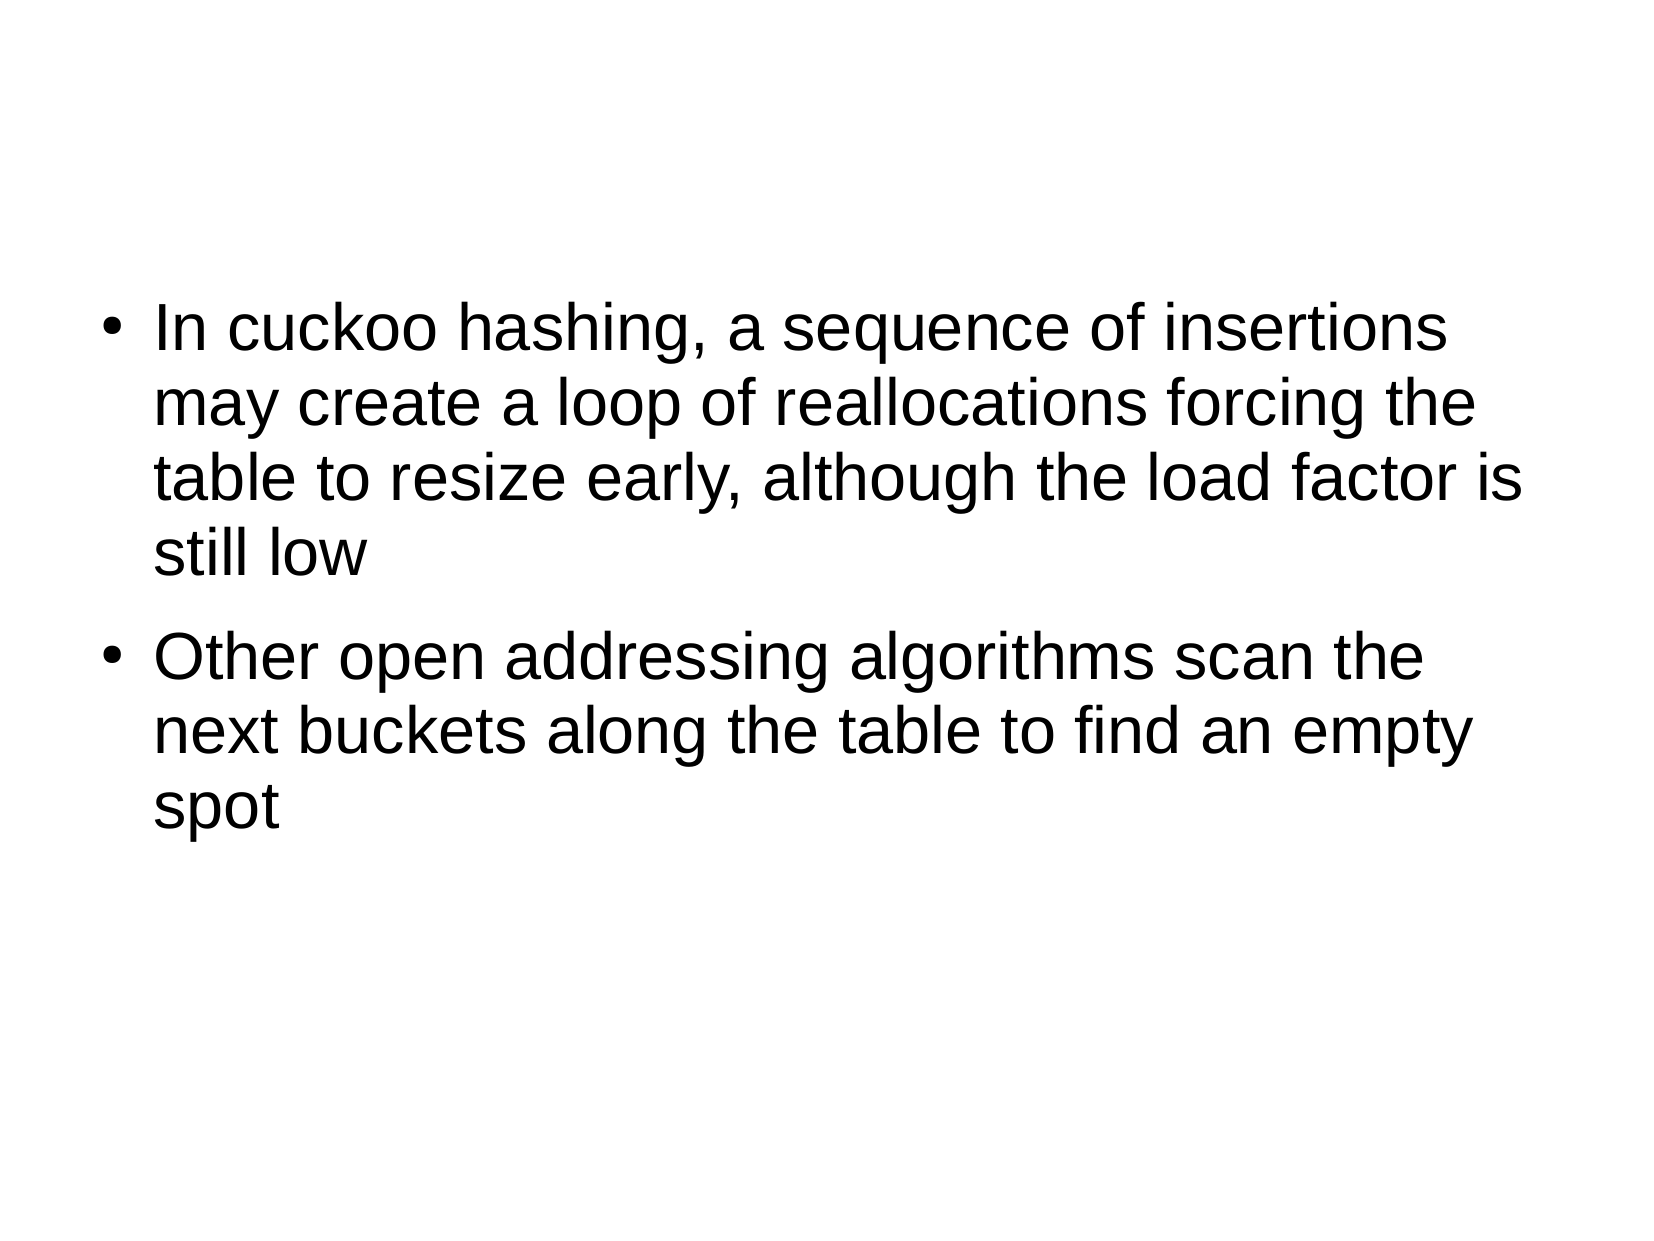

#
In cuckoo hashing, a sequence of insertions may create a loop of reallocations forcing the table to resize early, although the load factor is still low
Other open addressing algorithms scan the next buckets along the table to find an empty spot